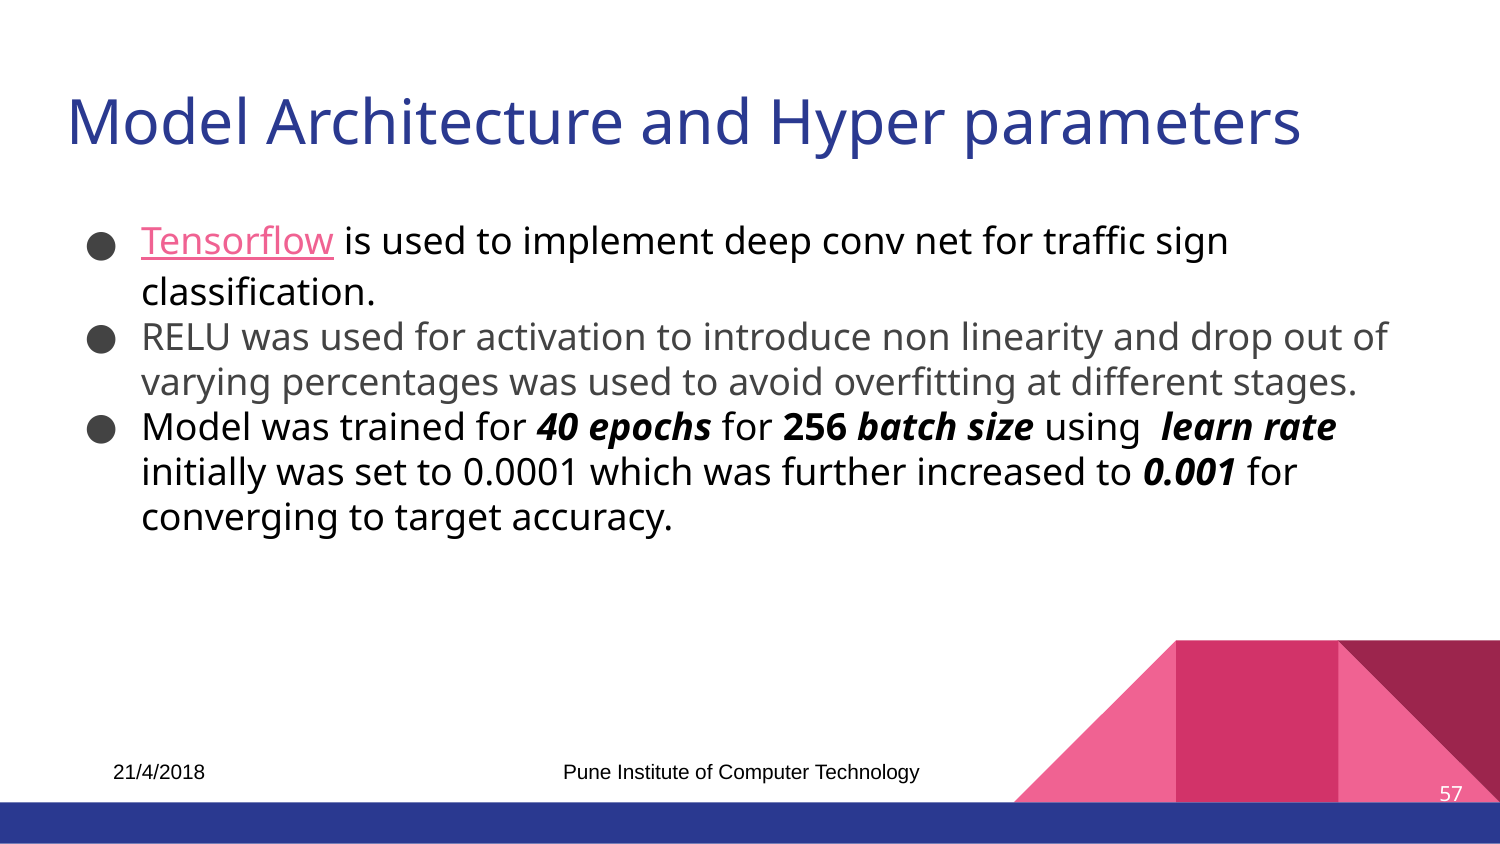

# Model Architecture and Hyper parameters
Tensorflow is used to implement deep conv net for traffic sign classification.
RELU was used for activation to introduce non linearity and drop out of varying percentages was used to avoid overfitting at different stages.
Model was trained for 40 epochs for 256 batch size using learn rate initially was set to 0.0001 which was further increased to 0.001 for converging to target accuracy.